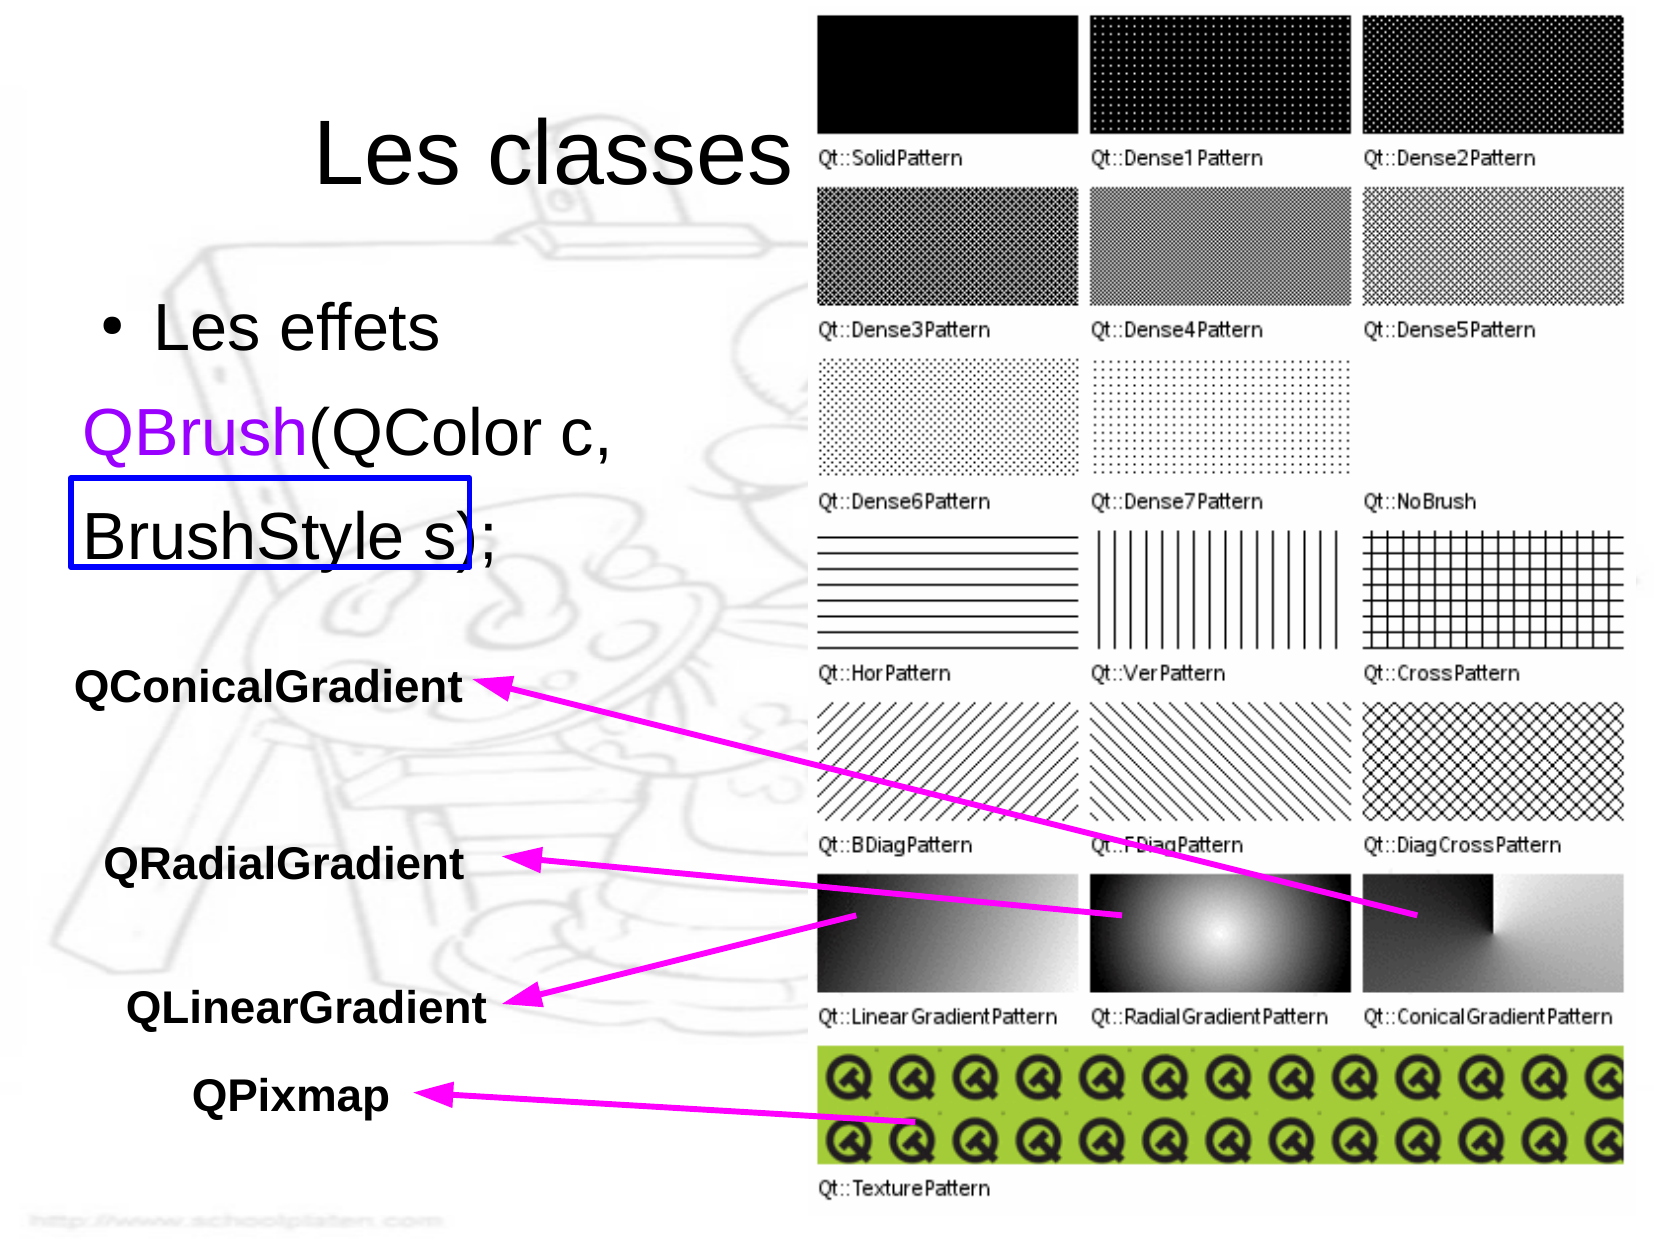

# Les classes qui vont bien
Les effets
QBrush(QColor c,
BrushStyle s);
QConicalGradient
QRadialGradient
QLinearGradient
QPixmap
15